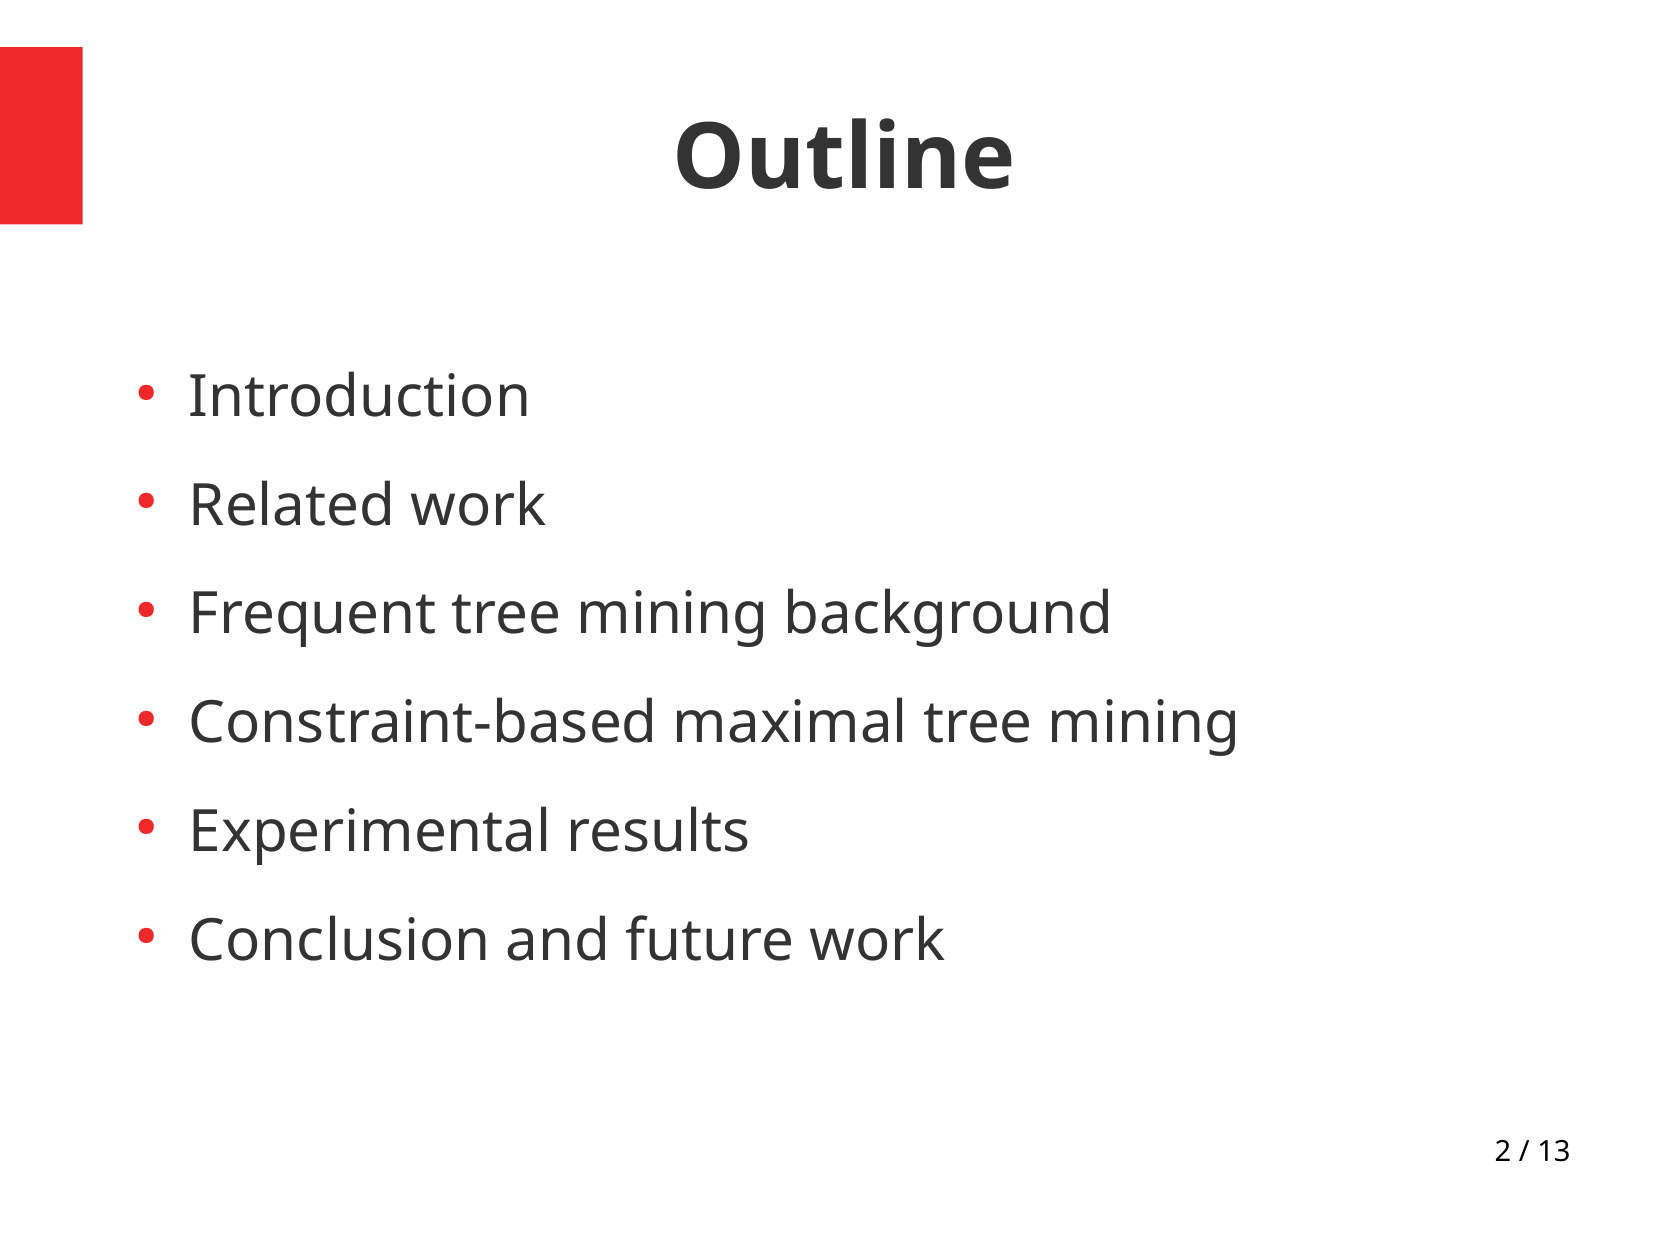

# Outline
Introduction
Related work
Frequent tree mining background
Constraint-based maximal tree mining
Experimental results
Conclusion and future work
2